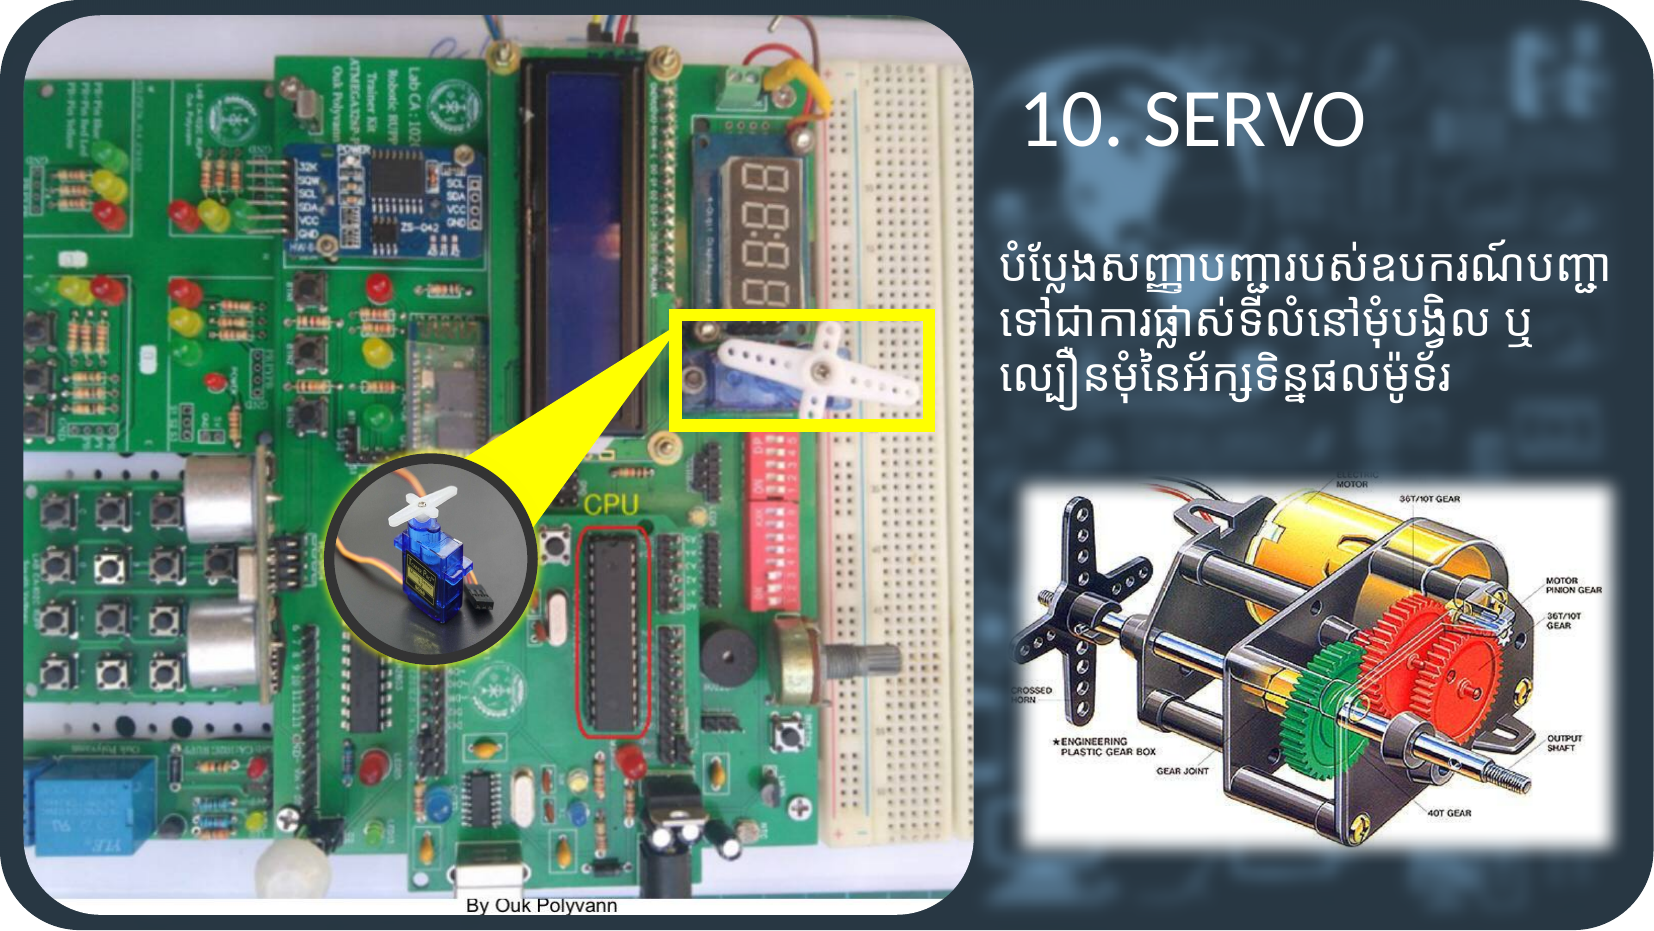

10. SERVO
បំប្លែងសញ្ញាបញ្ជារបស់ឧបករណ៍បញ្ជាទៅជាការផ្លាស់ទីលំនៅមុំបង្វិល ឬល្បឿនមុំនៃអ័ក្សទិន្នផលម៉ូទ័រ
This Photo by Unknown Author is licensed under CC BY